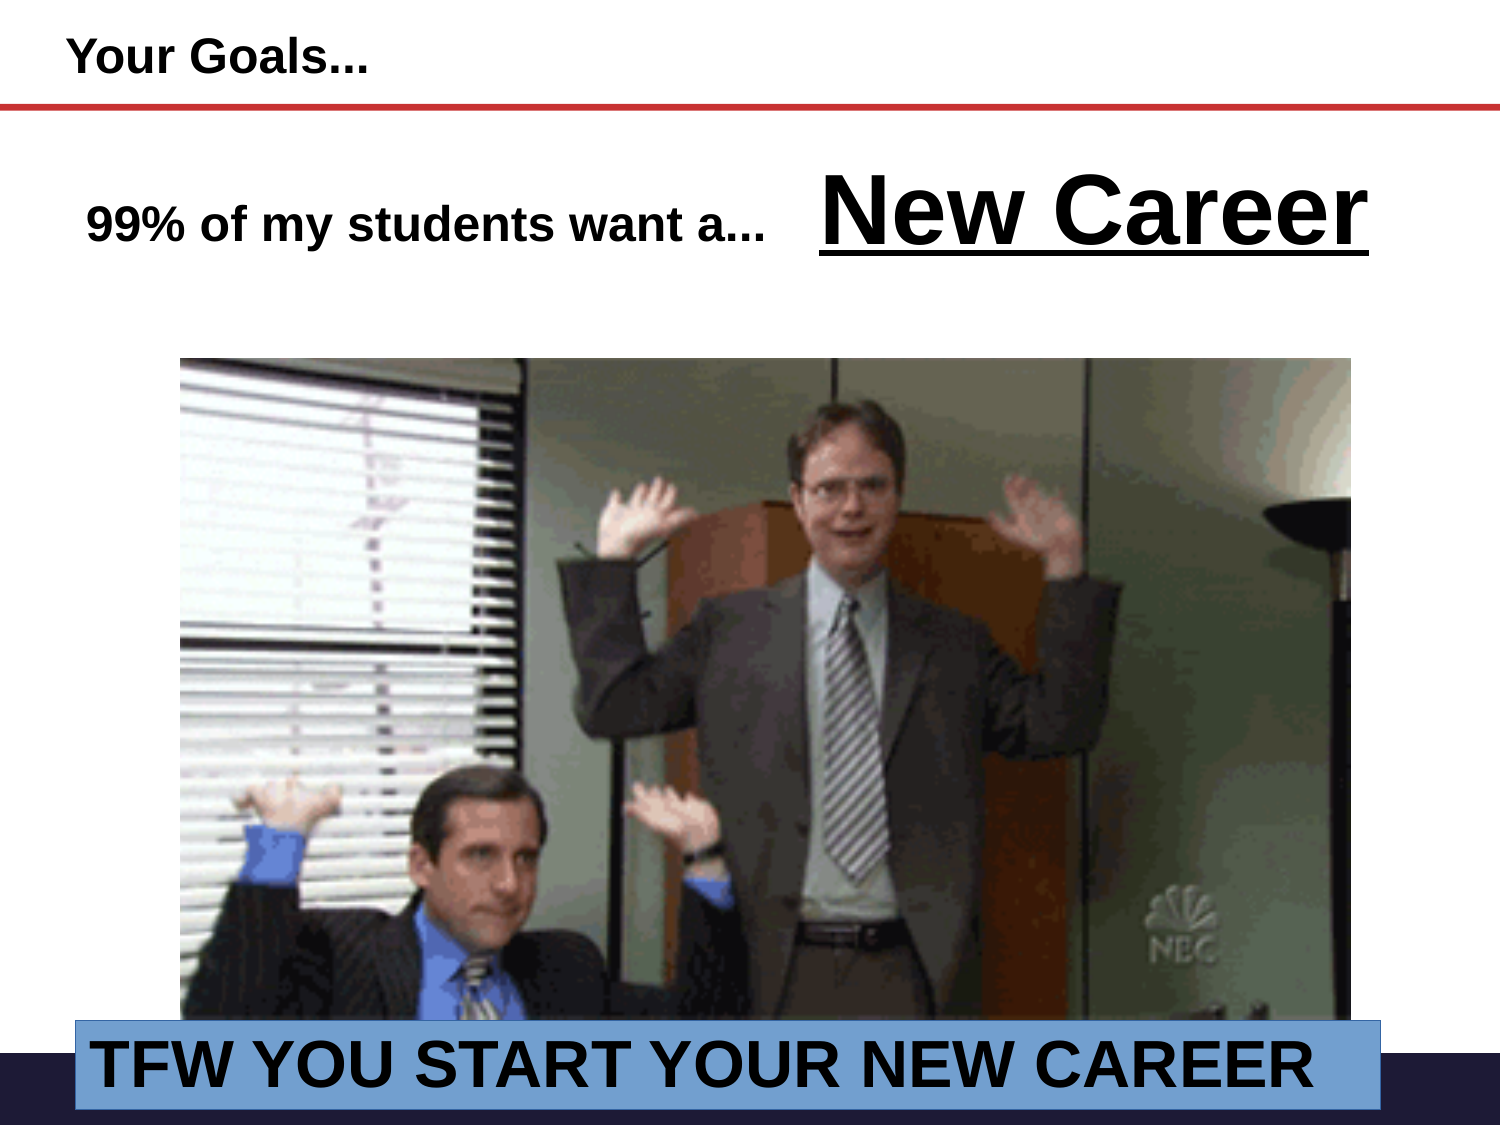

# Your Goals...
New Career
99% of my students want a...
TFW YOU START YOUR NEW CAREER